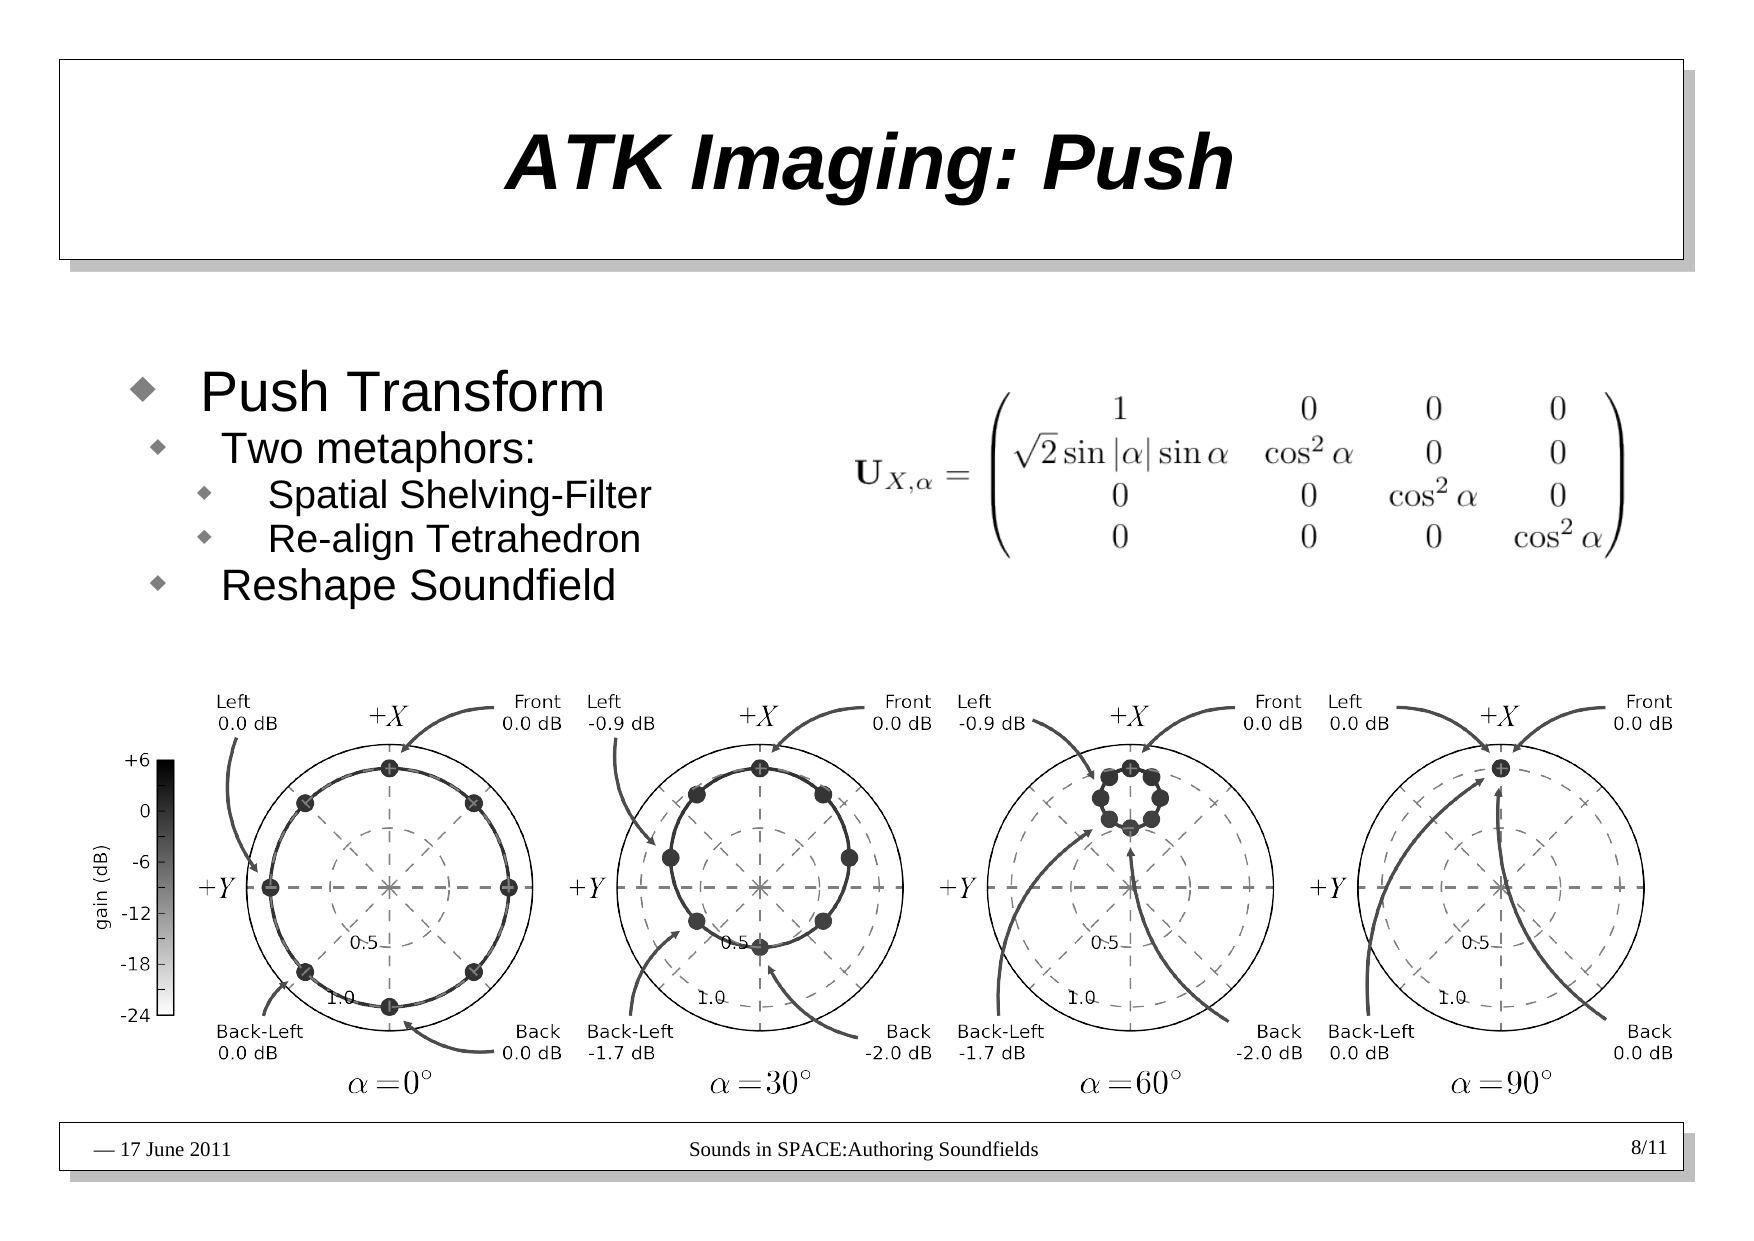

# ATK Imaging: Push
Push Transform
Two metaphors:
Spatial Shelving-Filter
Re-align Tetrahedron
Reshape Soundfield